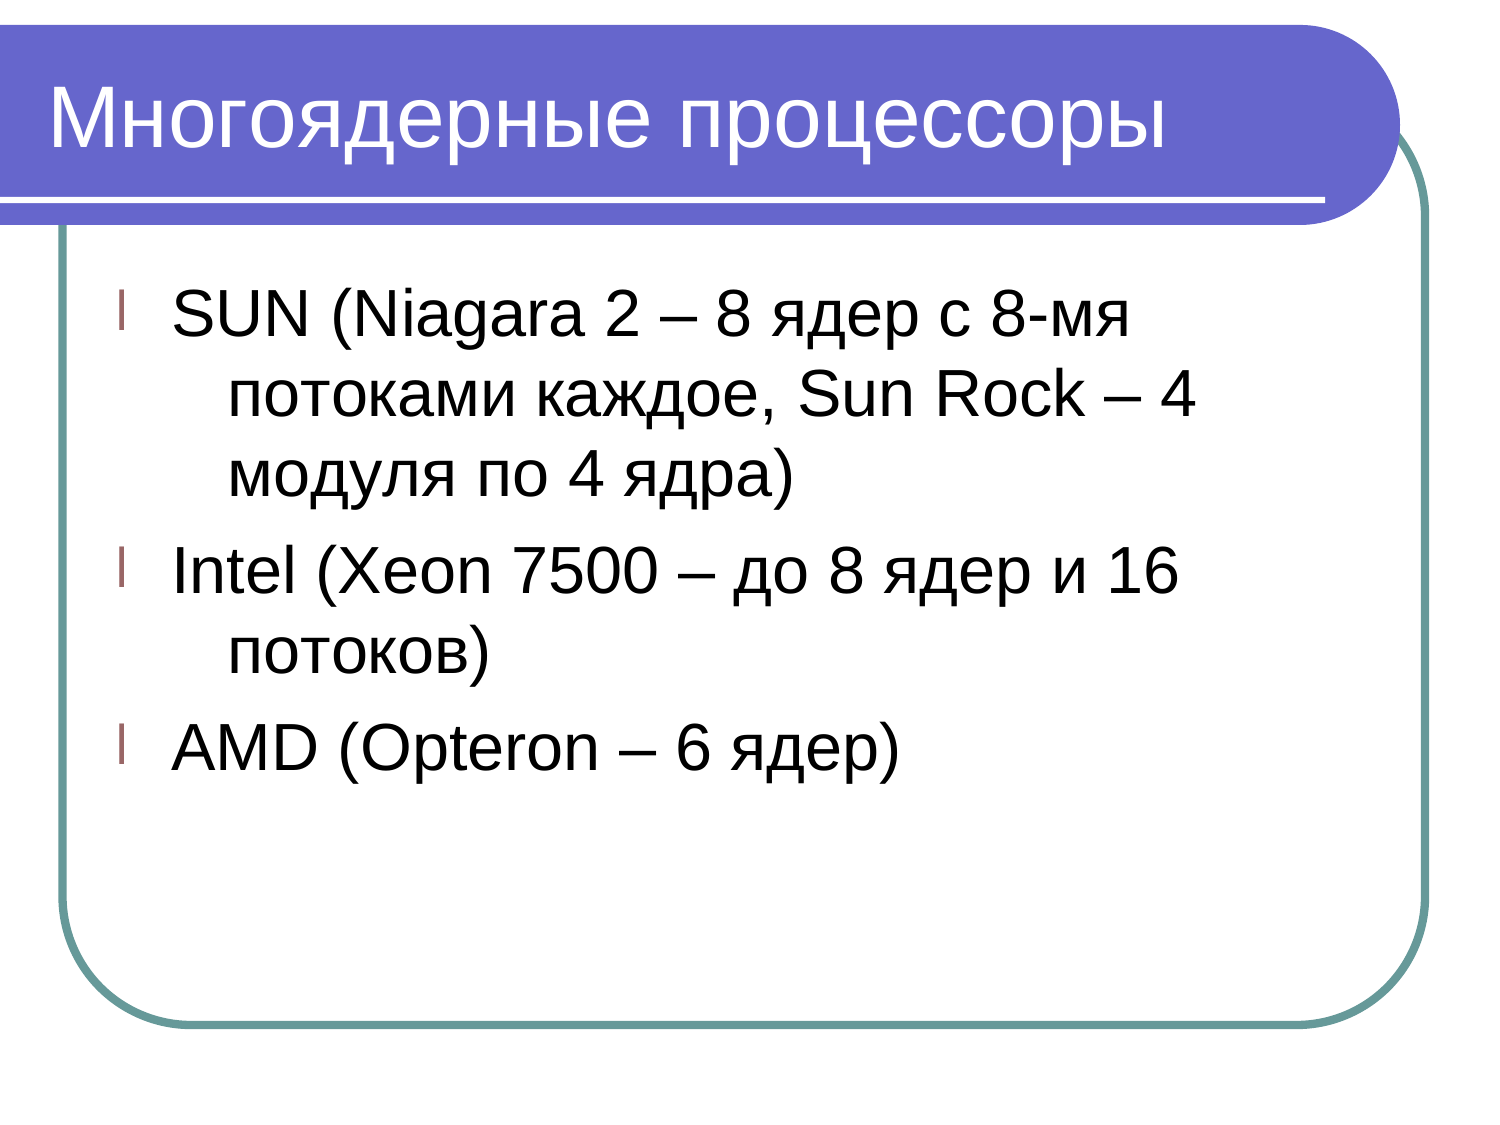

# Многоядерные процессоры
SUN (Niagara 2 – 8 ядер с 8-мя потоками каждое, Sun Rock – 4 модуля по 4 ядра)
Intel (Xeon 7500 – до 8 ядер и 16 потоков)
AMD (Opteron – 6 ядер)